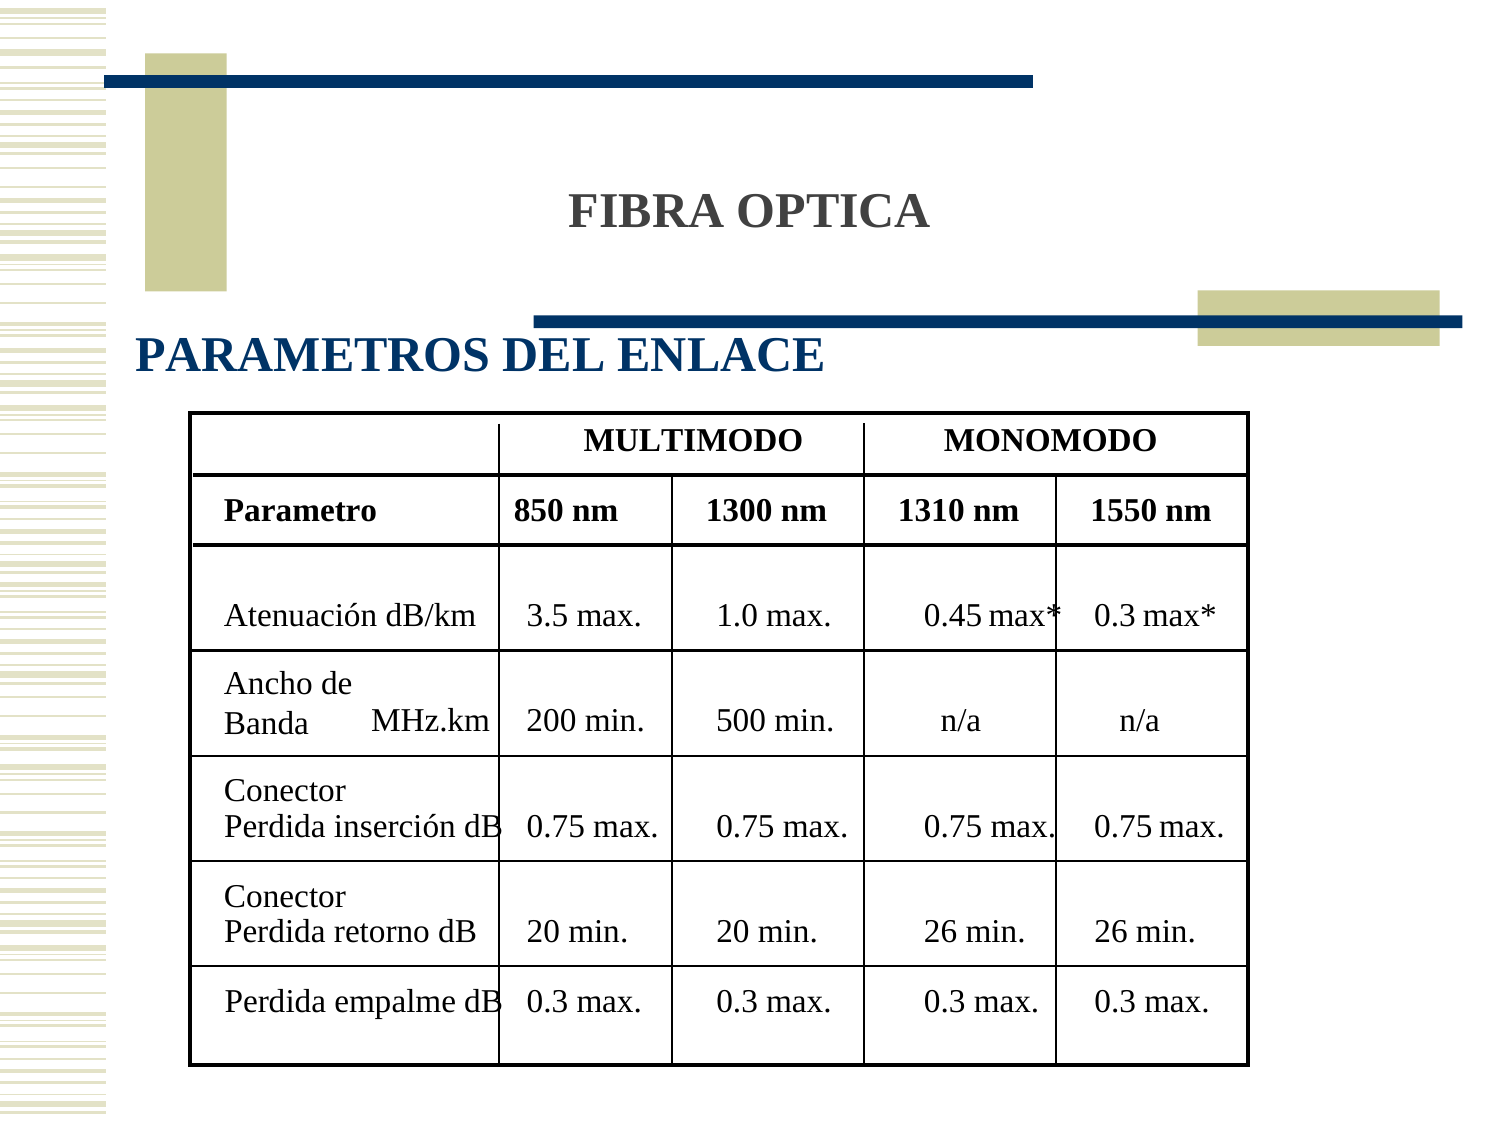

FIBRA OPTICA
PARAMETROS DEL ENLACE
MULTIMODO
MONOMODO
Parametro
850 nm
1300 nm
1310 nm
1550 nm
Atenuación dB/km
3.5 max.
1.0 max.
0.45
max*
0.3
max*
Ancho de
Banda
MHz.km
200 min.
500 min.
n/a
n/a
Conector
Perdida inserción dB
0.75 max.
0.75 max.
0.75 max.
0.75
max.
Conector
Perdida retorno dB
20 min.
20 min.
26 min.
26 min.
Perdida empalme dB
0.3 max.
0.3 max.
0.3 max.
0.3 max.